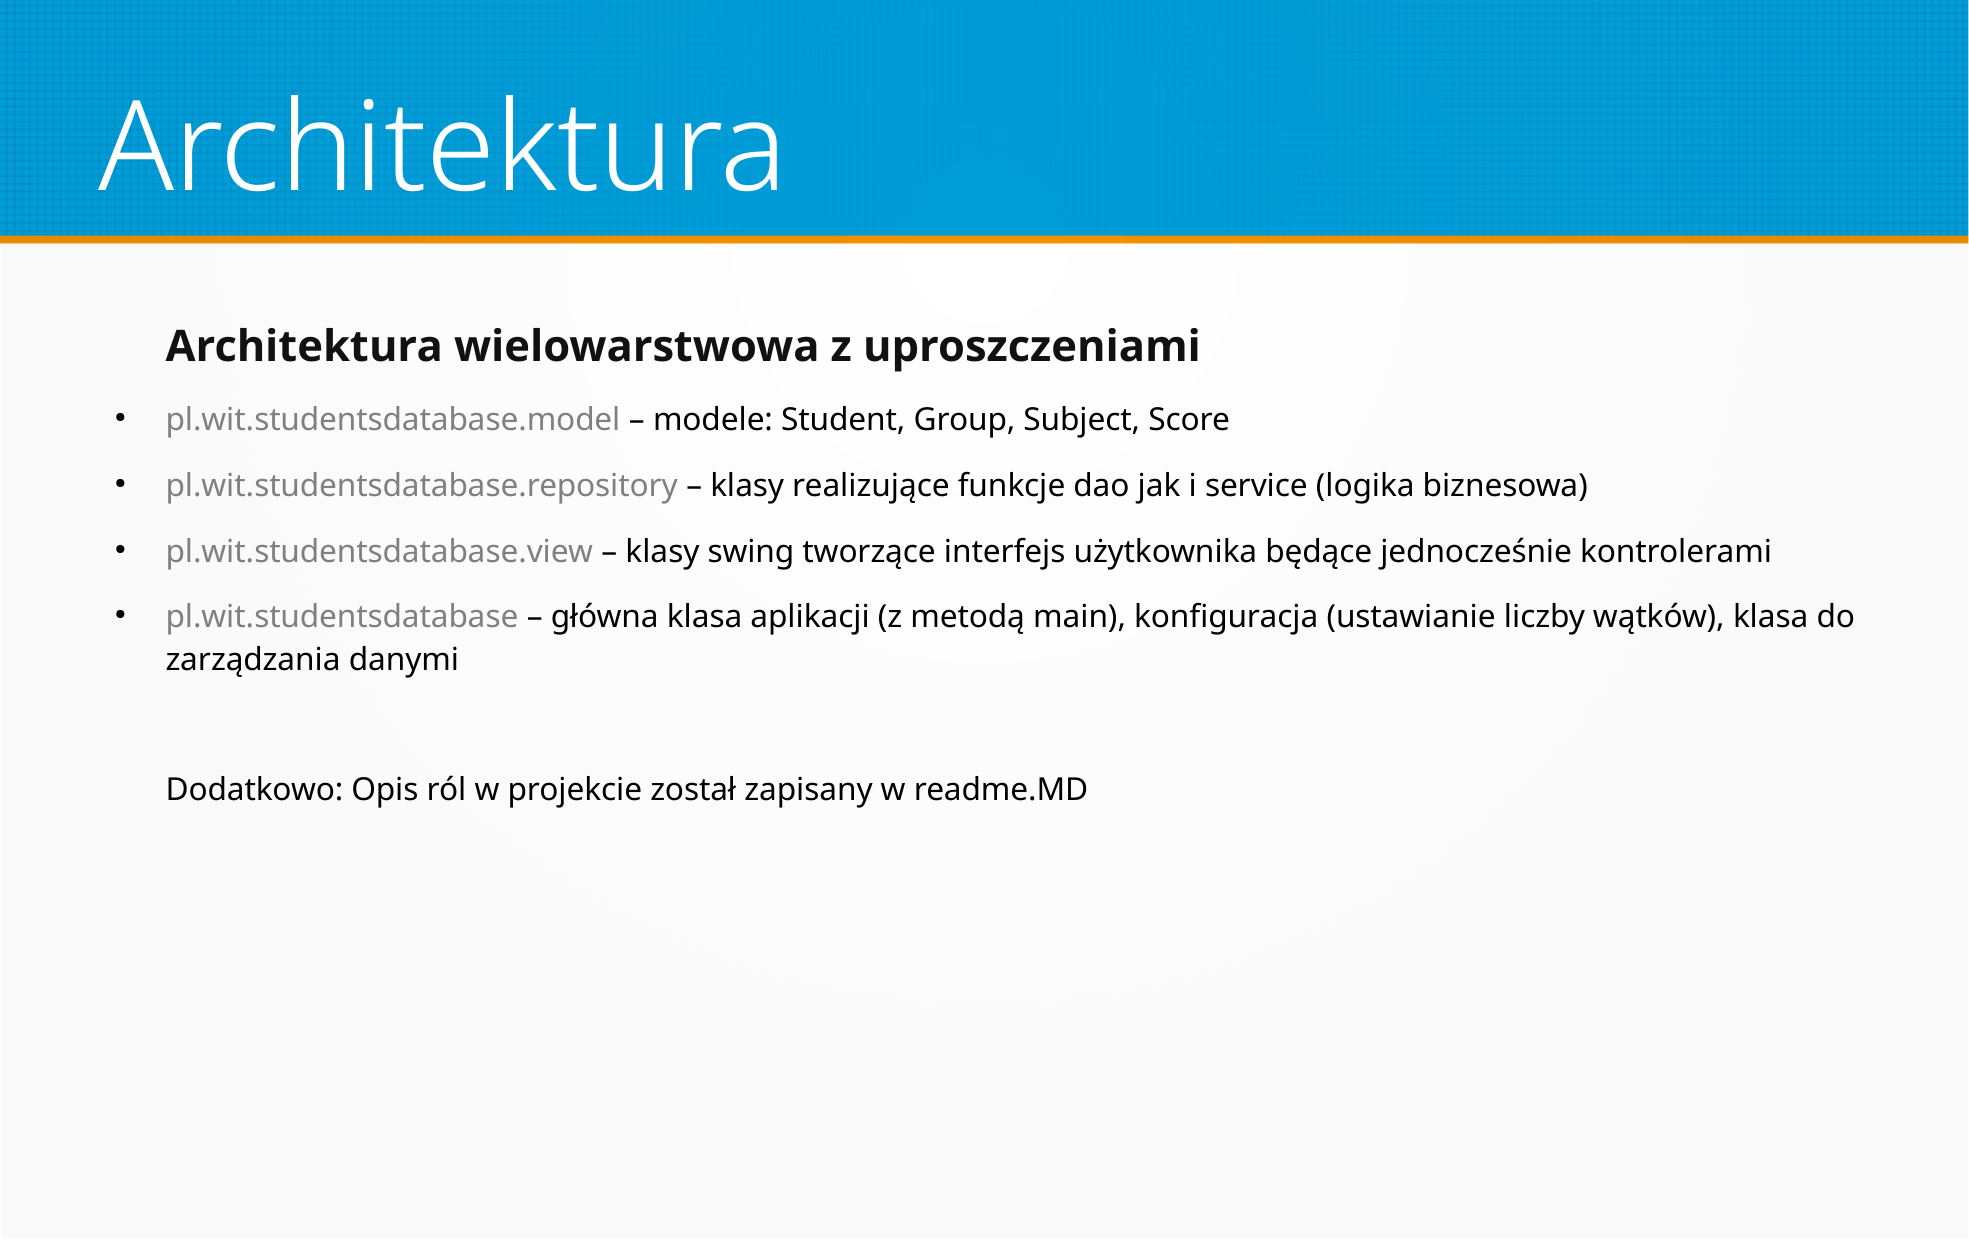

# Architektura
Architektura wielowarstwowa z uproszczeniami
pl.wit.studentsdatabase.model – modele: Student, Group, Subject, Score
pl.wit.studentsdatabase.repository – klasy realizujące funkcje dao jak i service (logika biznesowa)
pl.wit.studentsdatabase.view – klasy swing tworzące interfejs użytkownika będące jednocześnie kontrolerami
pl.wit.studentsdatabase – główna klasa aplikacji (z metodą main), konfiguracja (ustawianie liczby wątków), klasa do zarządzania danymi
Dodatkowo: Opis ról w projekcie został zapisany w readme.MD